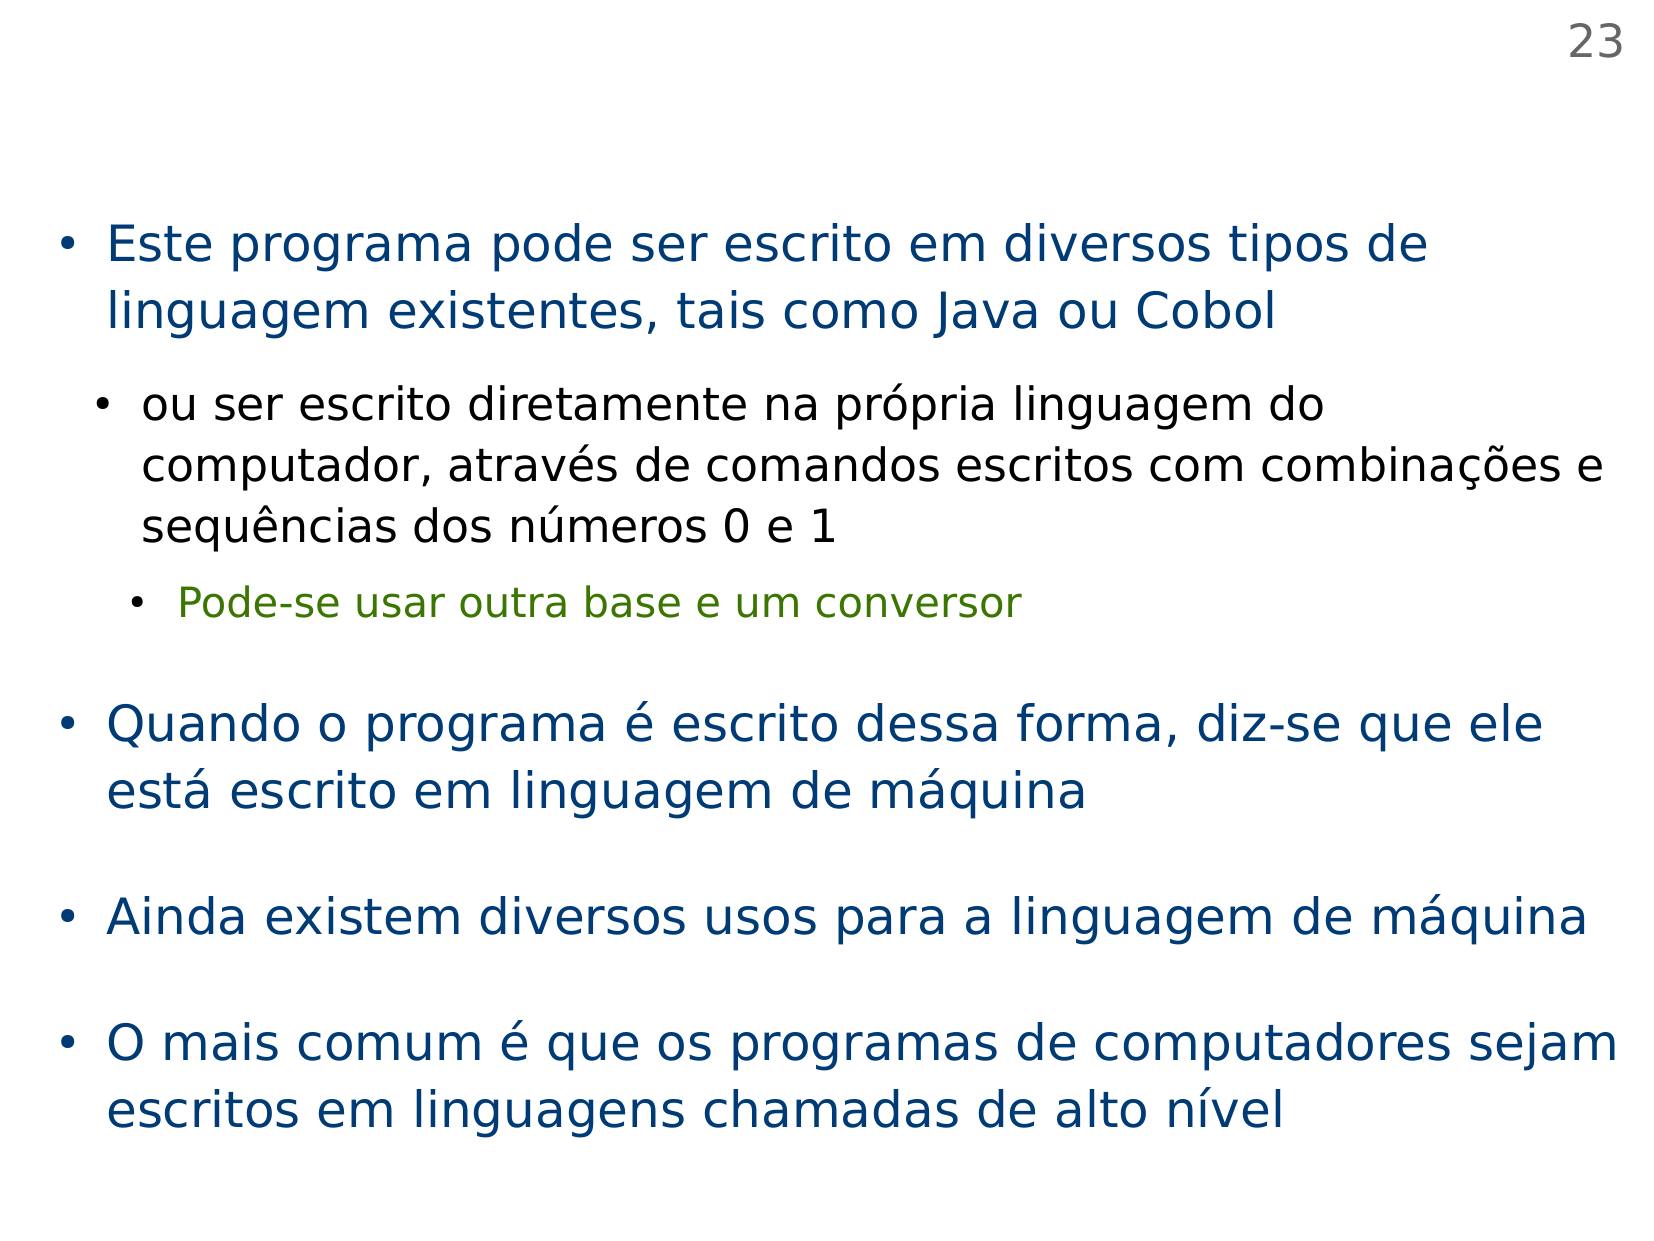

23
#
Este programa pode ser escrito em diversos tipos de linguagem existentes, tais como Java ou Cobol
ou ser escrito diretamente na própria linguagem do computador, através de comandos escritos com combinações e sequências dos números 0 e 1
Pode-se usar outra base e um conversor
Quando o programa é escrito dessa forma, diz-se que ele está escrito em linguagem de máquina
Ainda existem diversos usos para a linguagem de máquina
O mais comum é que os programas de computadores sejam escritos em linguagens chamadas de alto nível